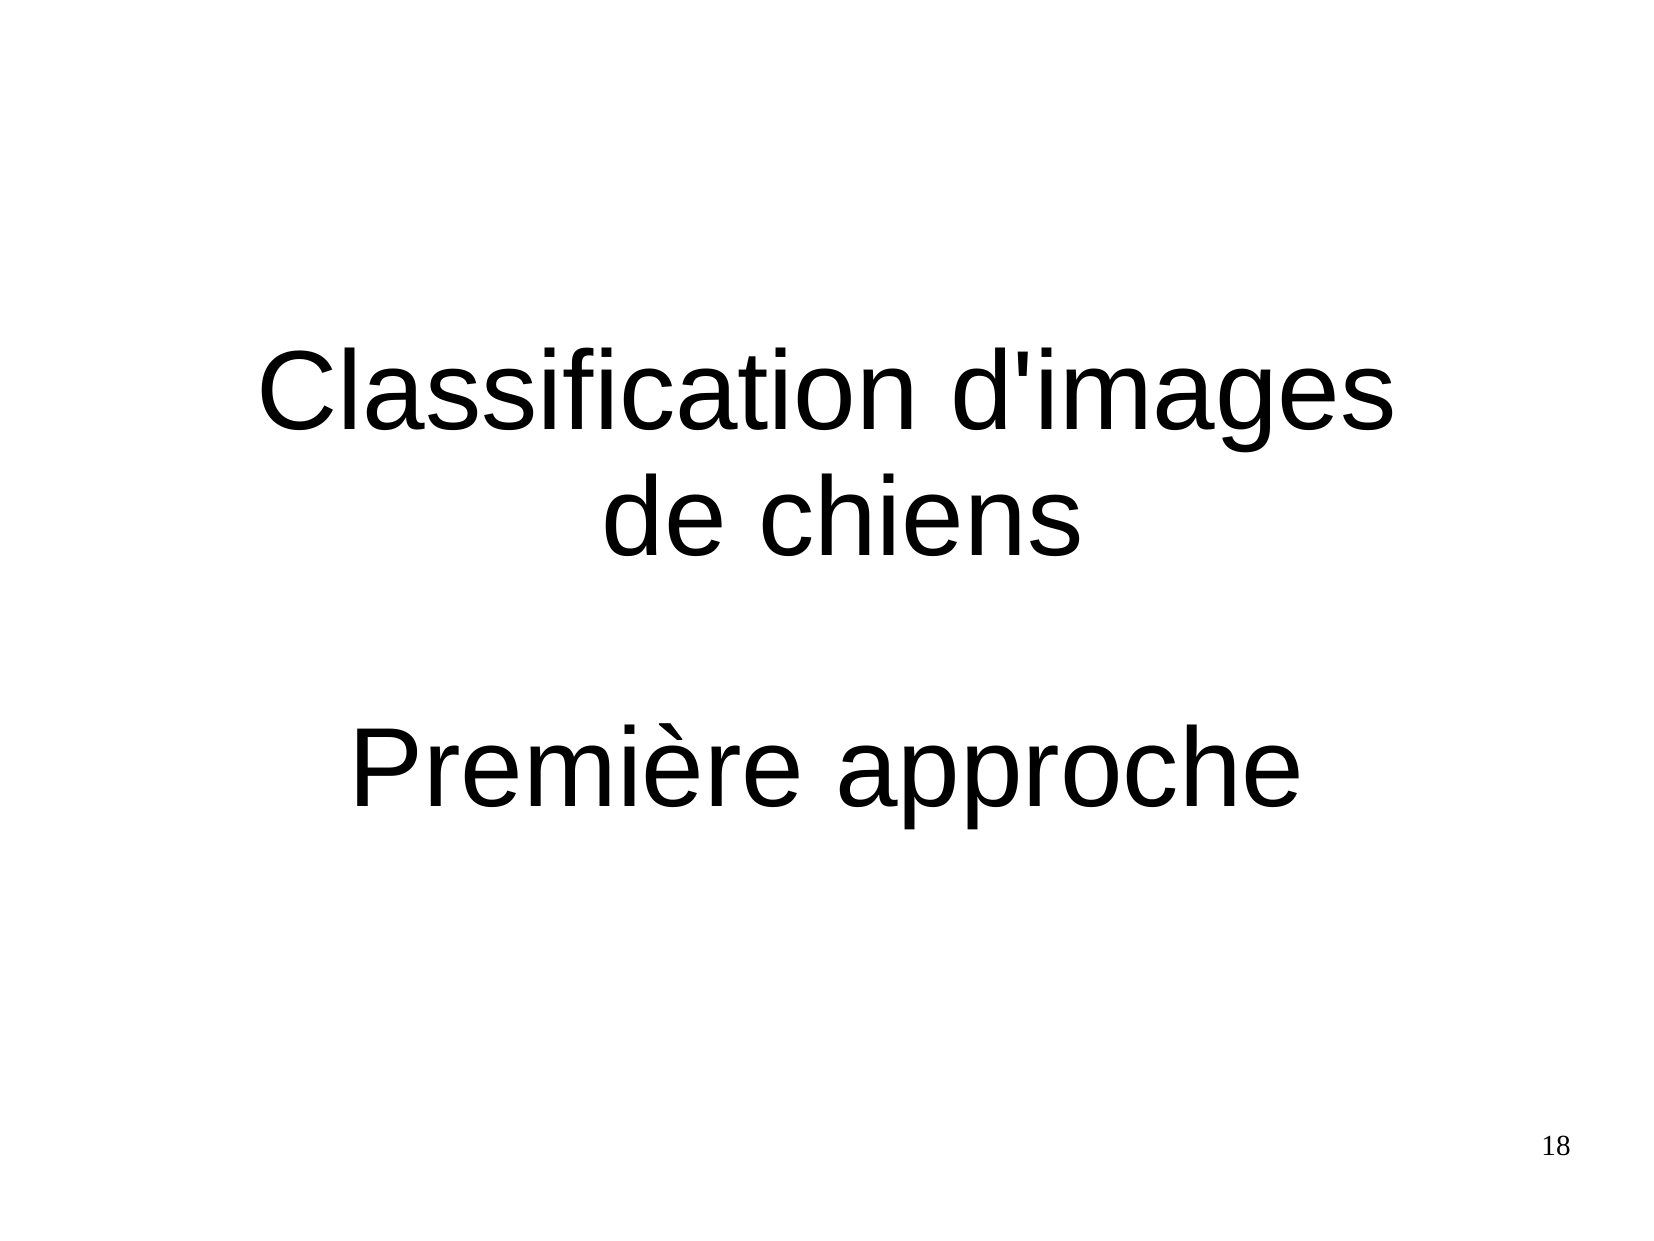

# Classification d'images
 de chiens
Première approche
18